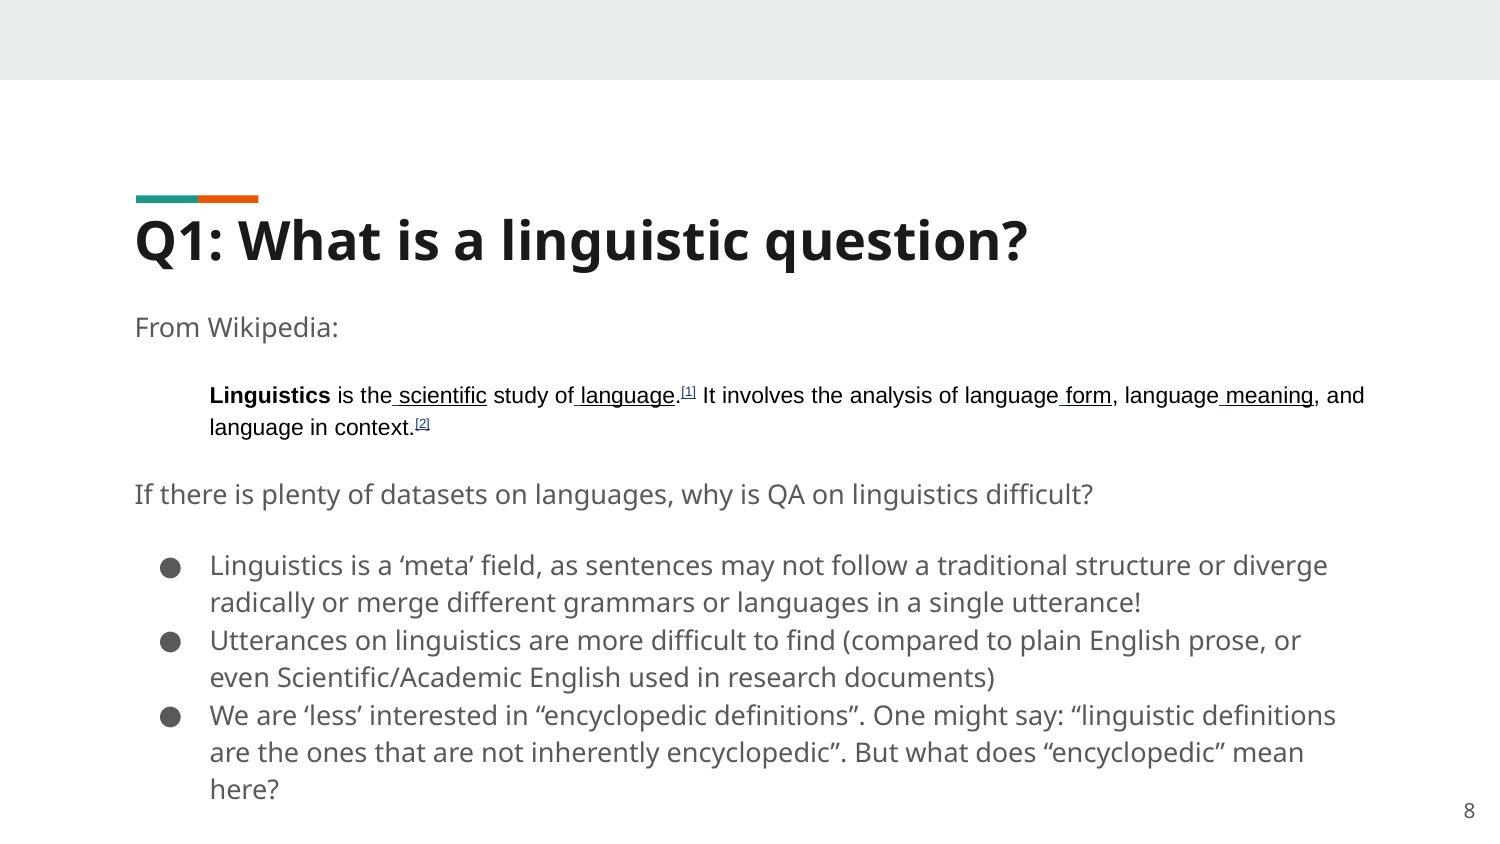

# Q1: What is a linguistic question?
From Wikipedia:
Linguistics is the scientific study of language.[1] It involves the analysis of language form, language meaning, and language in context.[2]
If there is plenty of datasets on languages, why is QA on linguistics difficult?
Linguistics is a ‘meta’ field, as sentences may not follow a traditional structure or diverge radically or merge different grammars or languages in a single utterance!
Utterances on linguistics are more difficult to find (compared to plain English prose, or even Scientific/Academic English used in research documents)
We are ‘less’ interested in “encyclopedic definitions”. One might say: “linguistic definitions are the ones that are not inherently encyclopedic”. But what does “encyclopedic” mean here?